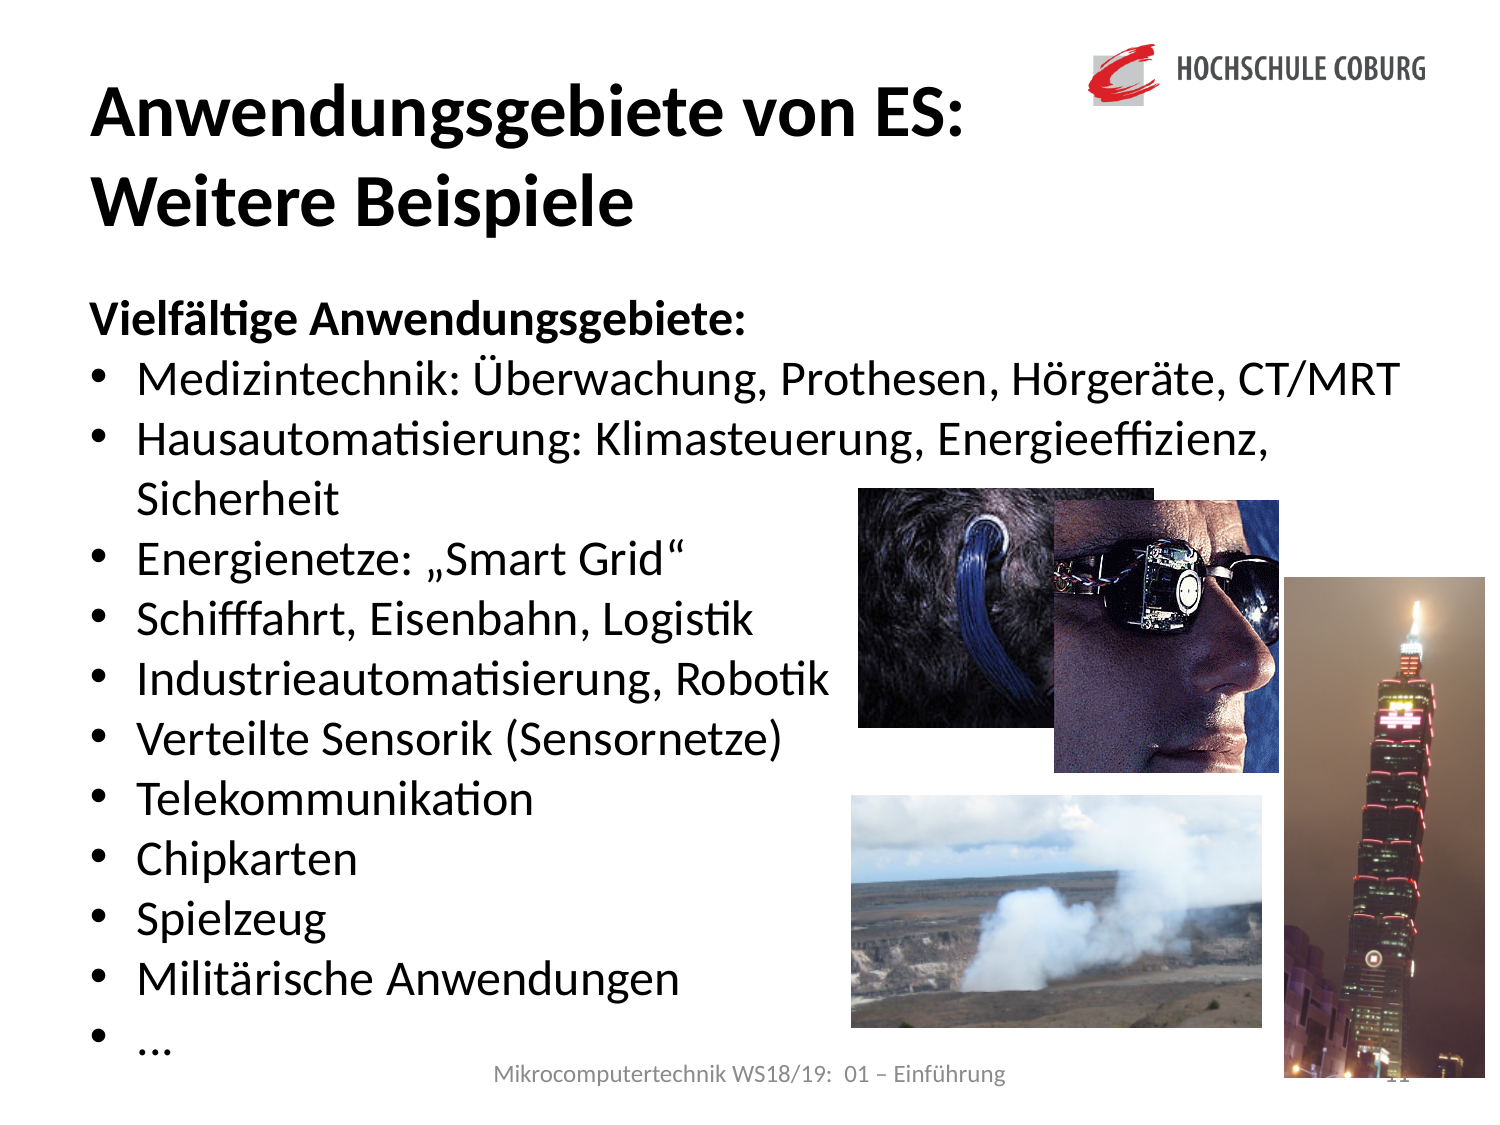

# Anwendungsgebiete von ES: Weitere Beispiele
Vielfältige Anwendungsgebiete:
Medizintechnik: Überwachung, Prothesen, Hörgeräte, CT/MRT
Hausautomatisierung: Klimasteuerung, Energieeffizienz, Sicherheit
Energienetze: „Smart Grid“
Schifffahrt, Eisenbahn, Logistik
Industrieautomatisierung, Robotik
Verteilte Sensorik (Sensornetze)
Telekommunikation
Chipkarten
Spielzeug
Militärische Anwendungen
...
MCT01: Einführung
11